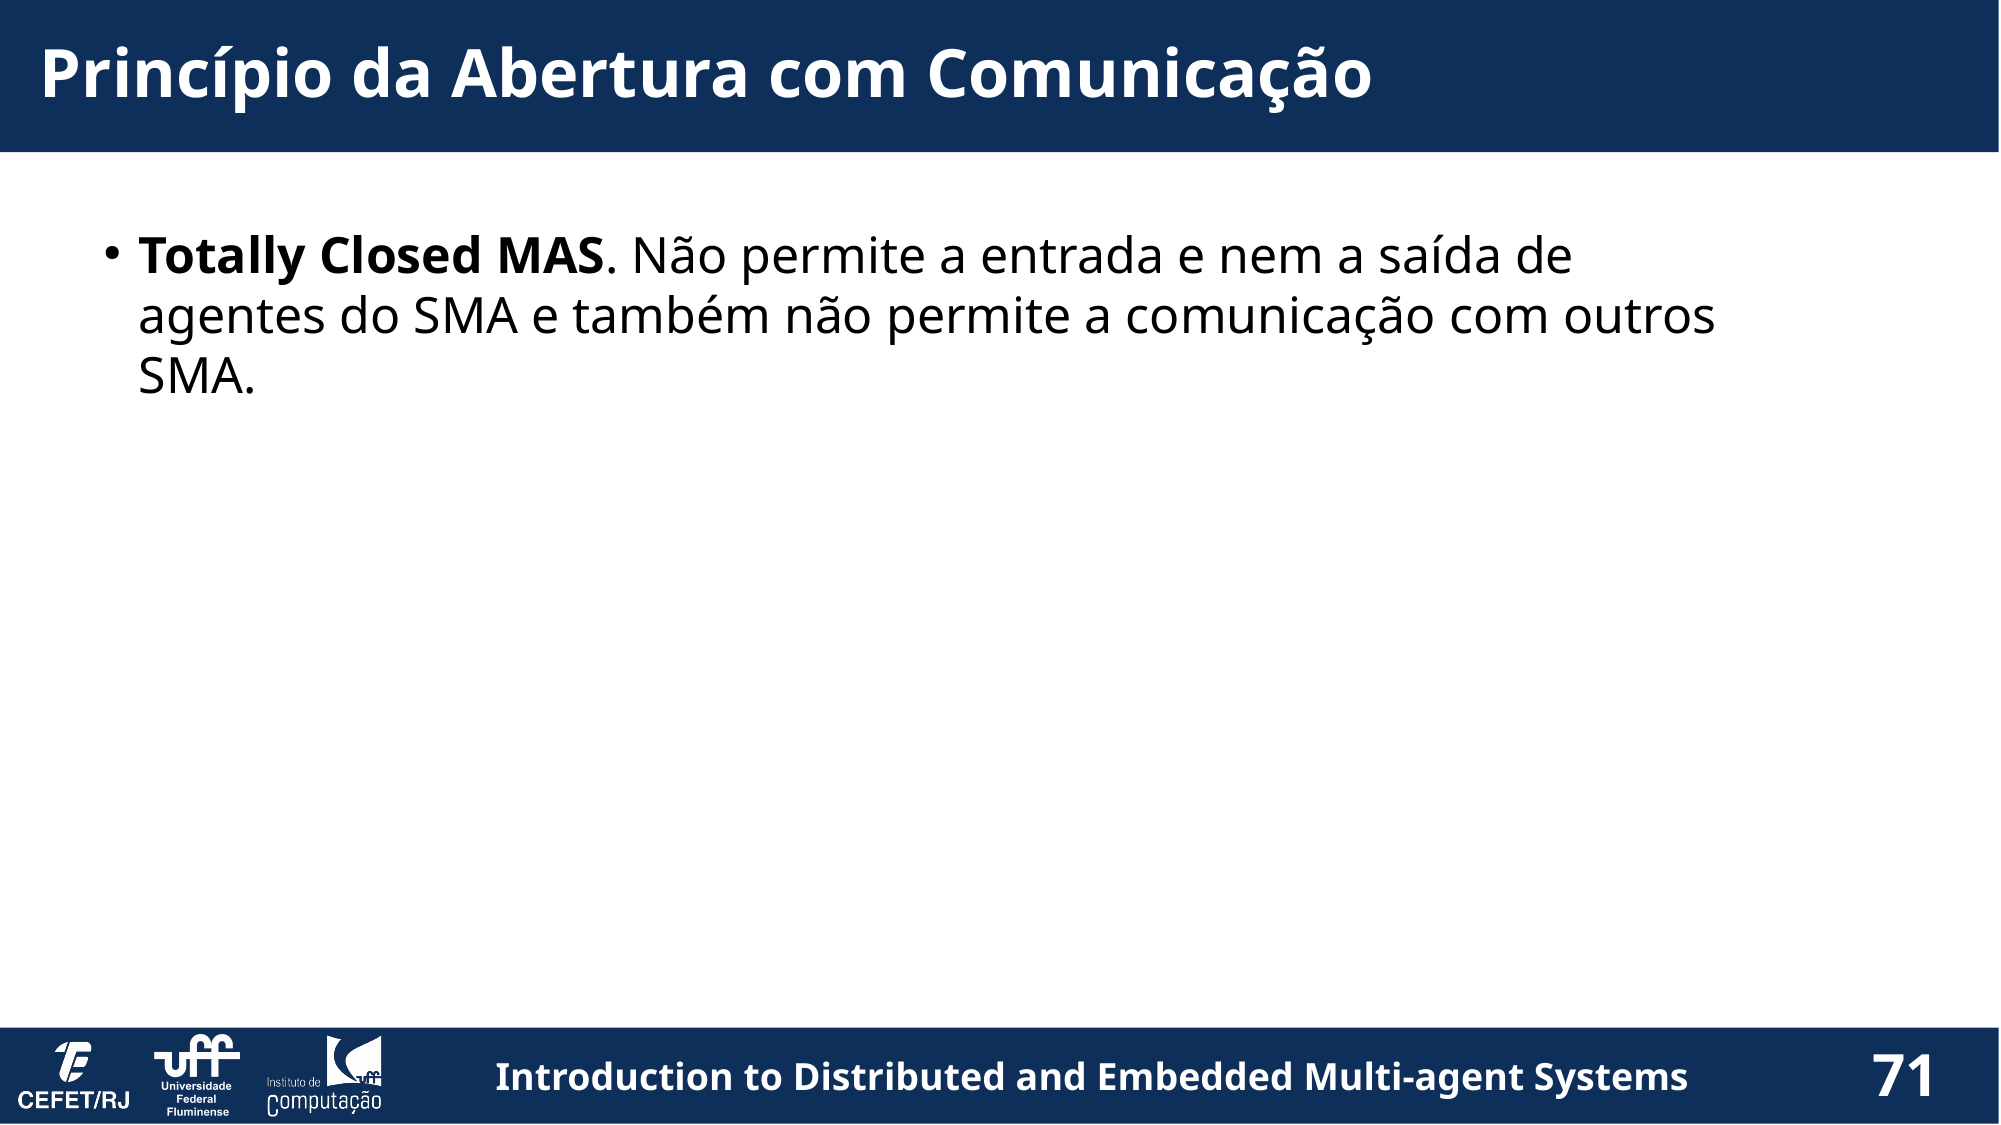

Princípio da Abertura com Comunicação
Totally Closed MAS. Não permite a entrada e nem a saída de agentes do SMA e também não permite a comunicação com outros SMA.